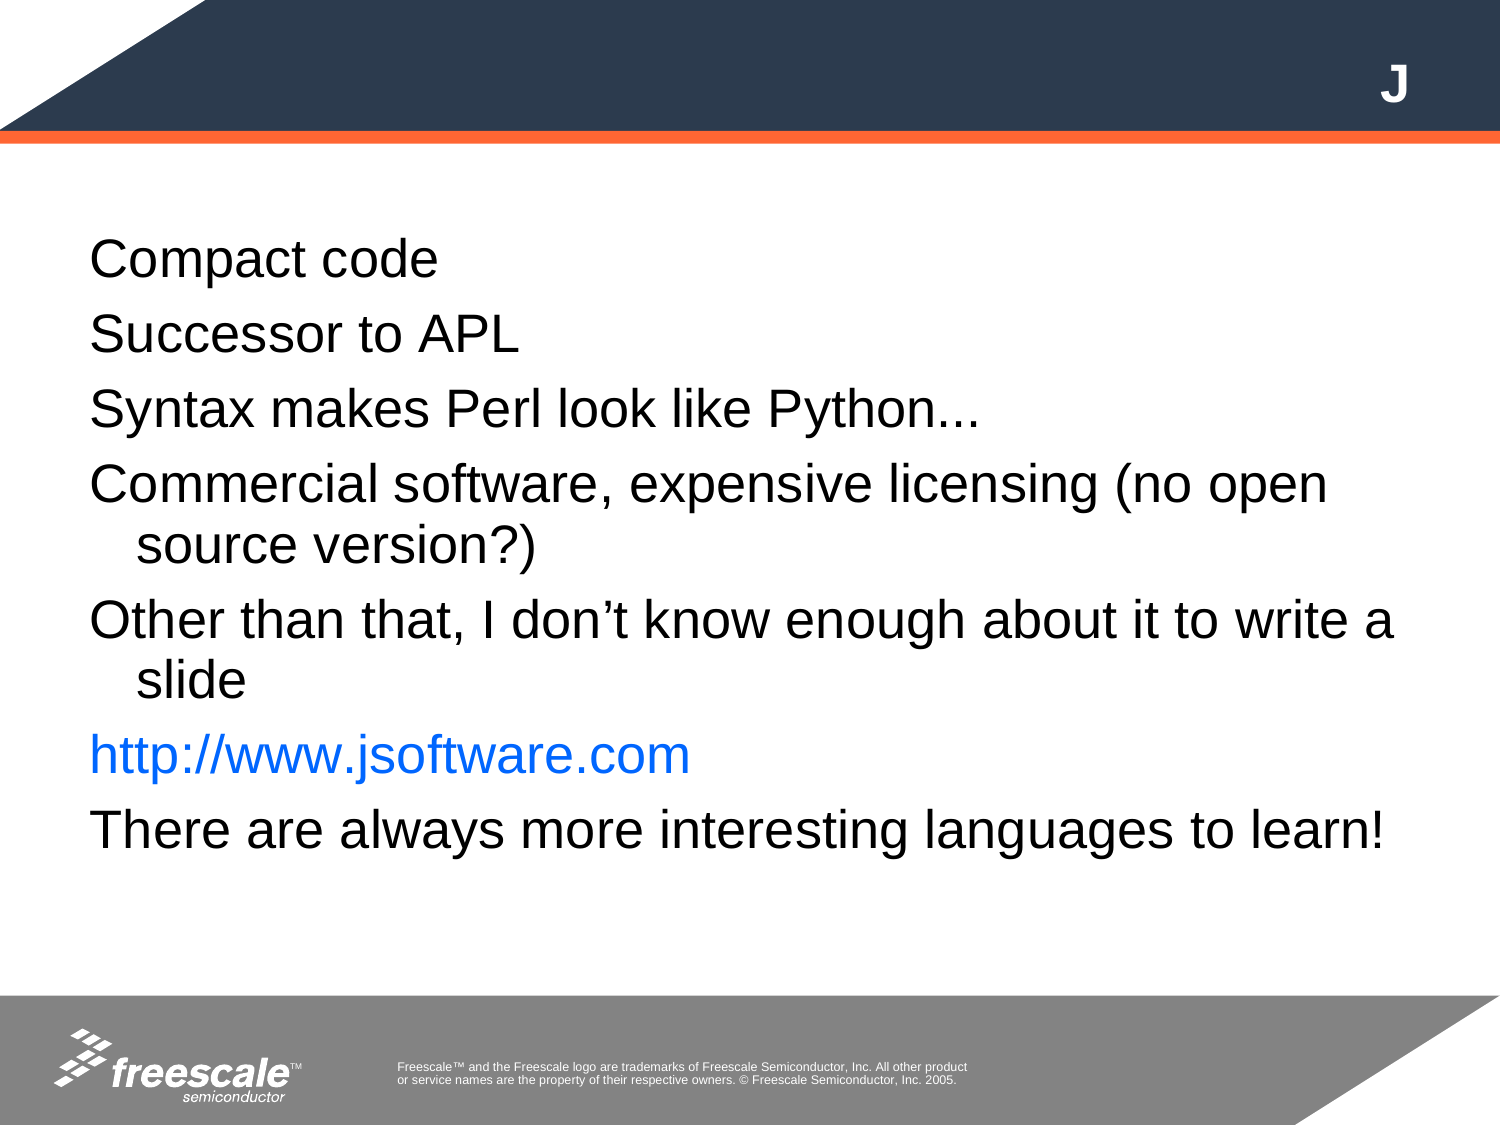

# J
Compact code
Successor to APL
Syntax makes Perl look like Python...
Commercial software, expensive licensing (no open source version?)
Other than that, I don’t know enough about it to write a slide
http://www.jsoftware.com
There are always more interesting languages to learn!